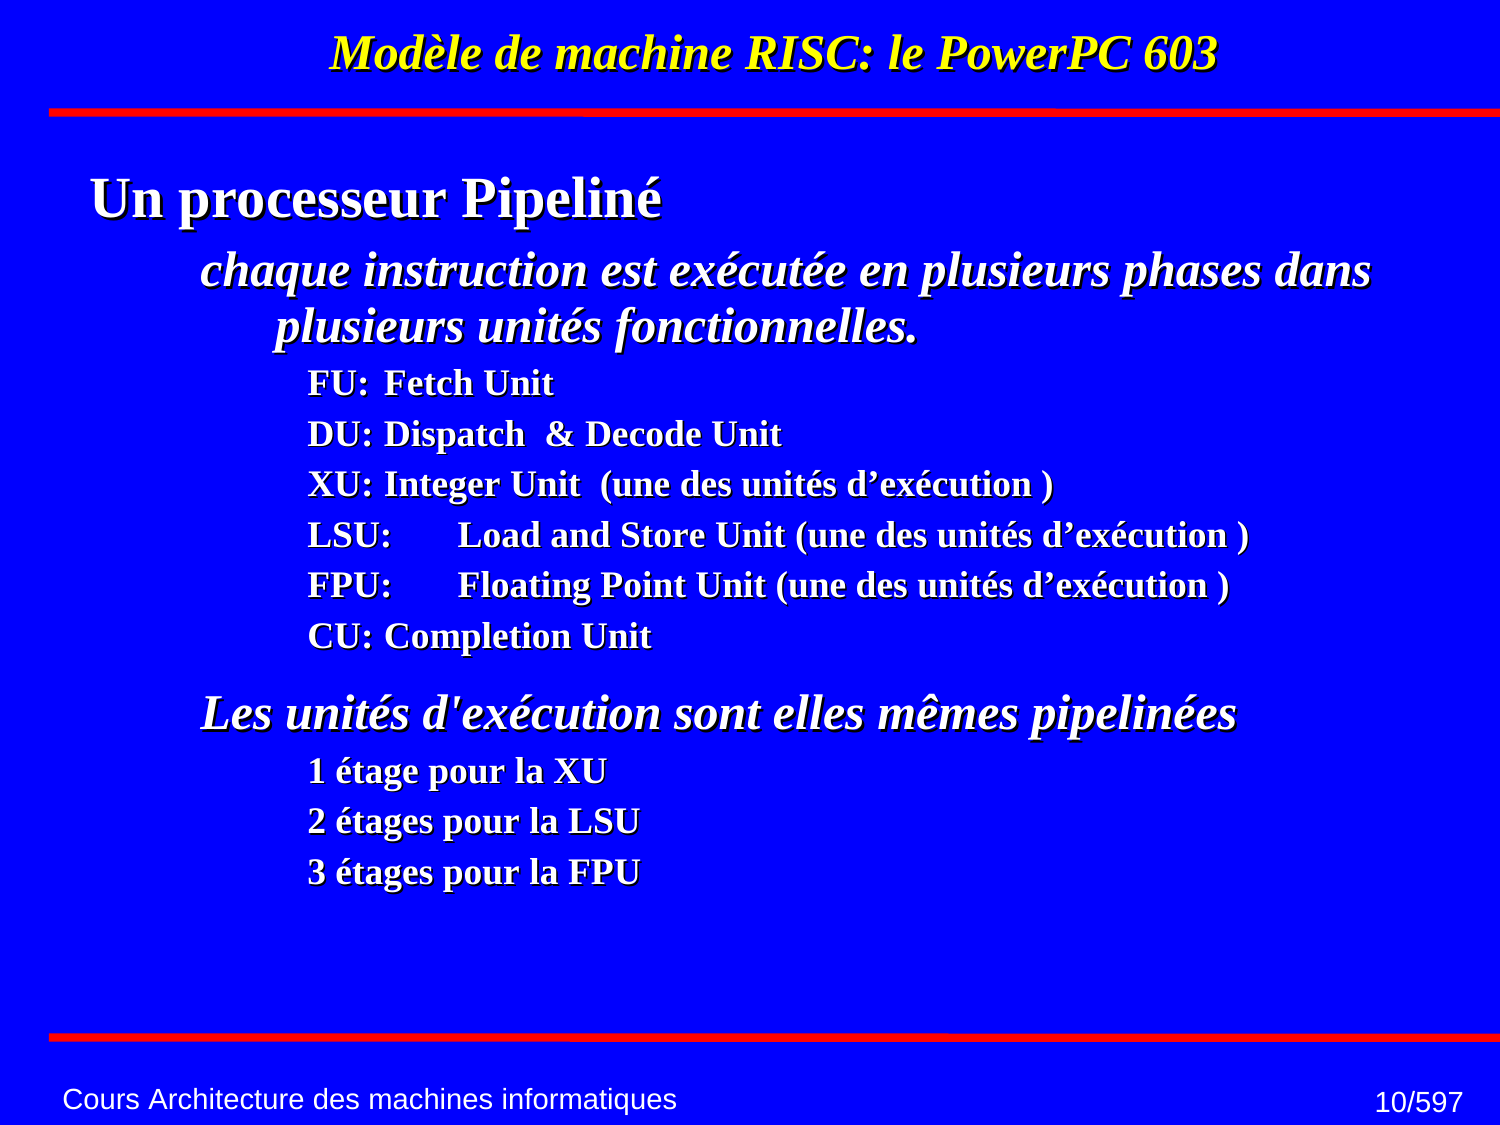

# Modèle de machine RISC: le PowerPC 603
Un processeur Pipeliné
chaque instruction est exécutée en plusieurs phases dans plusieurs unités fonctionnelles.
FU:	Fetch Unit
DU:	Dispatch & Decode Unit
XU:	Integer Unit (une des unités d’exécution )
LSU:	Load and Store Unit (une des unités d’exécution )
FPU:	Floating Point Unit (une des unités d’exécution )
CU:	Completion Unit
Les unités d'exécution sont elles mêmes pipelinées
1 étage pour la XU
2 étages pour la LSU
3 étages pour la FPU